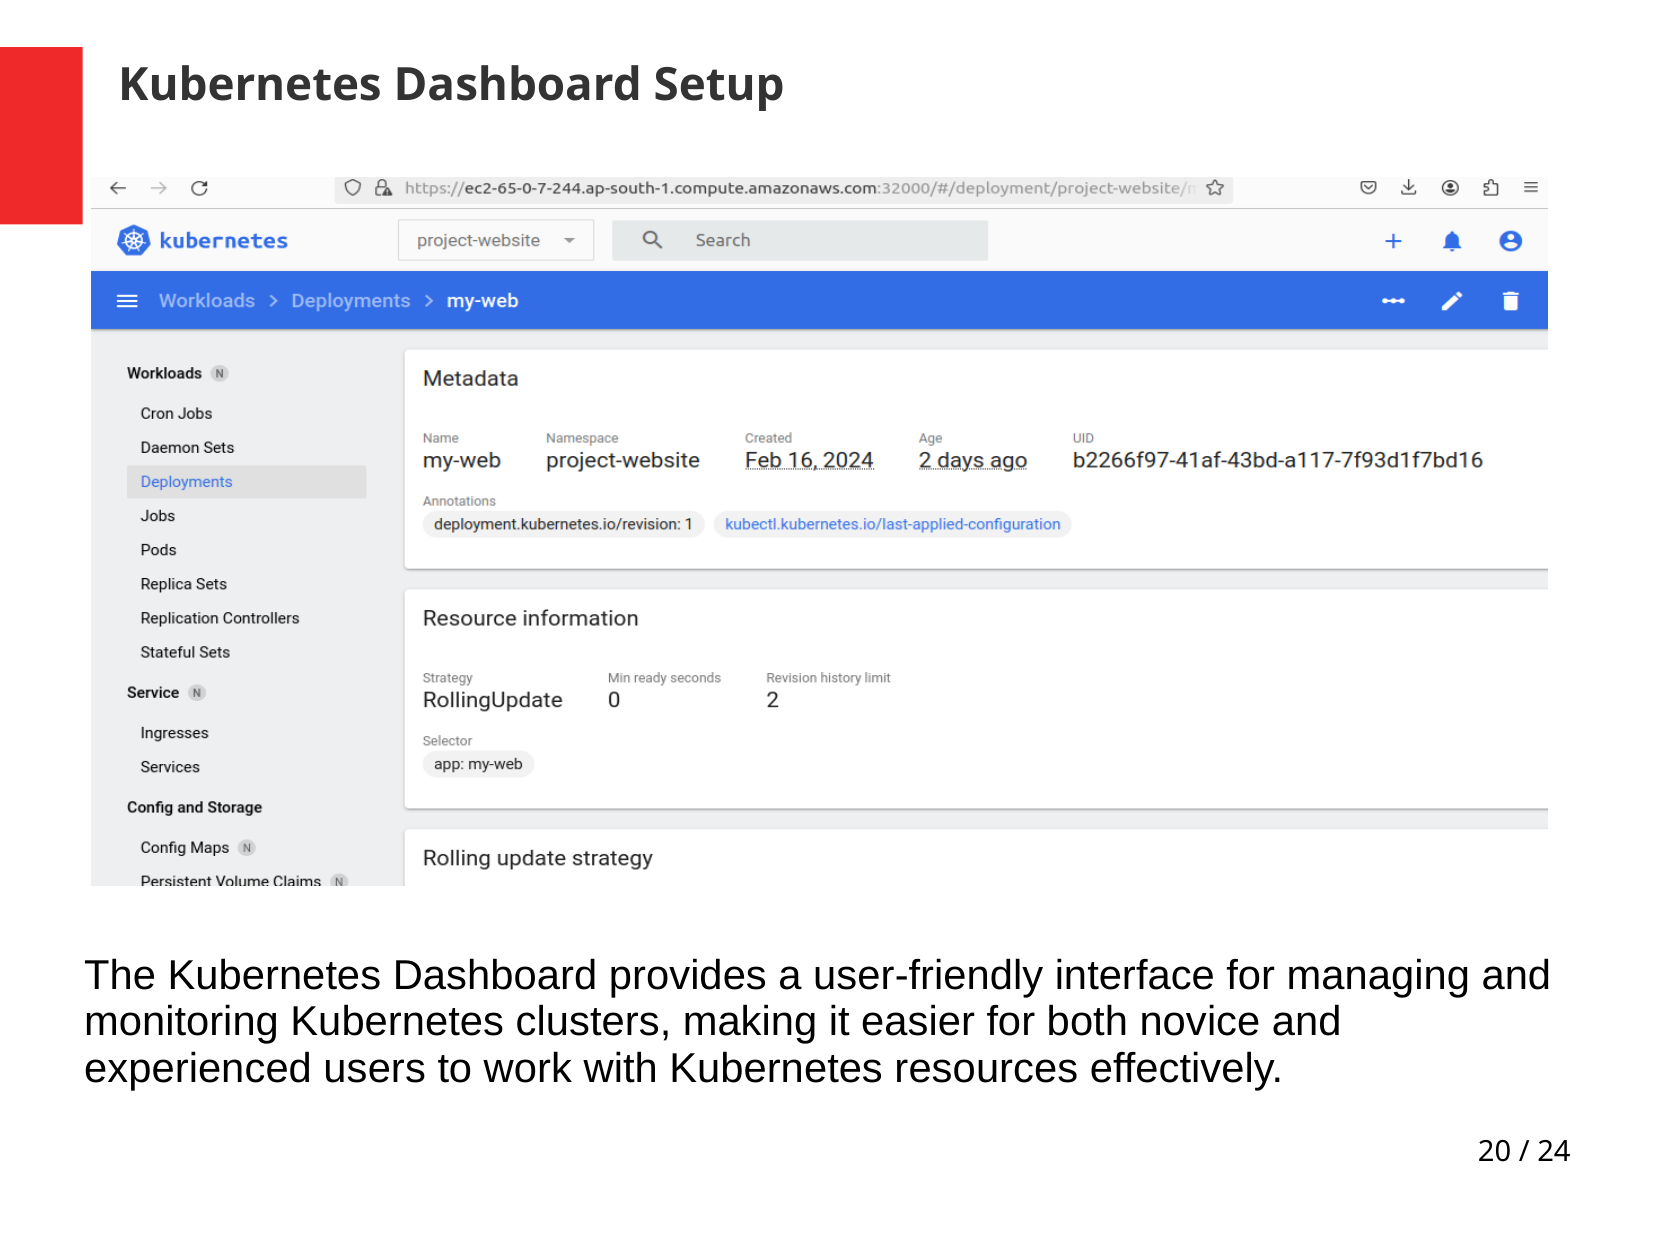

# Kubernetes Dashboard Setup
The Kubernetes Dashboard provides a user-friendly interface for managing and monitoring Kubernetes clusters, making it easier for both novice and experienced users to work with Kubernetes resources effectively.
20